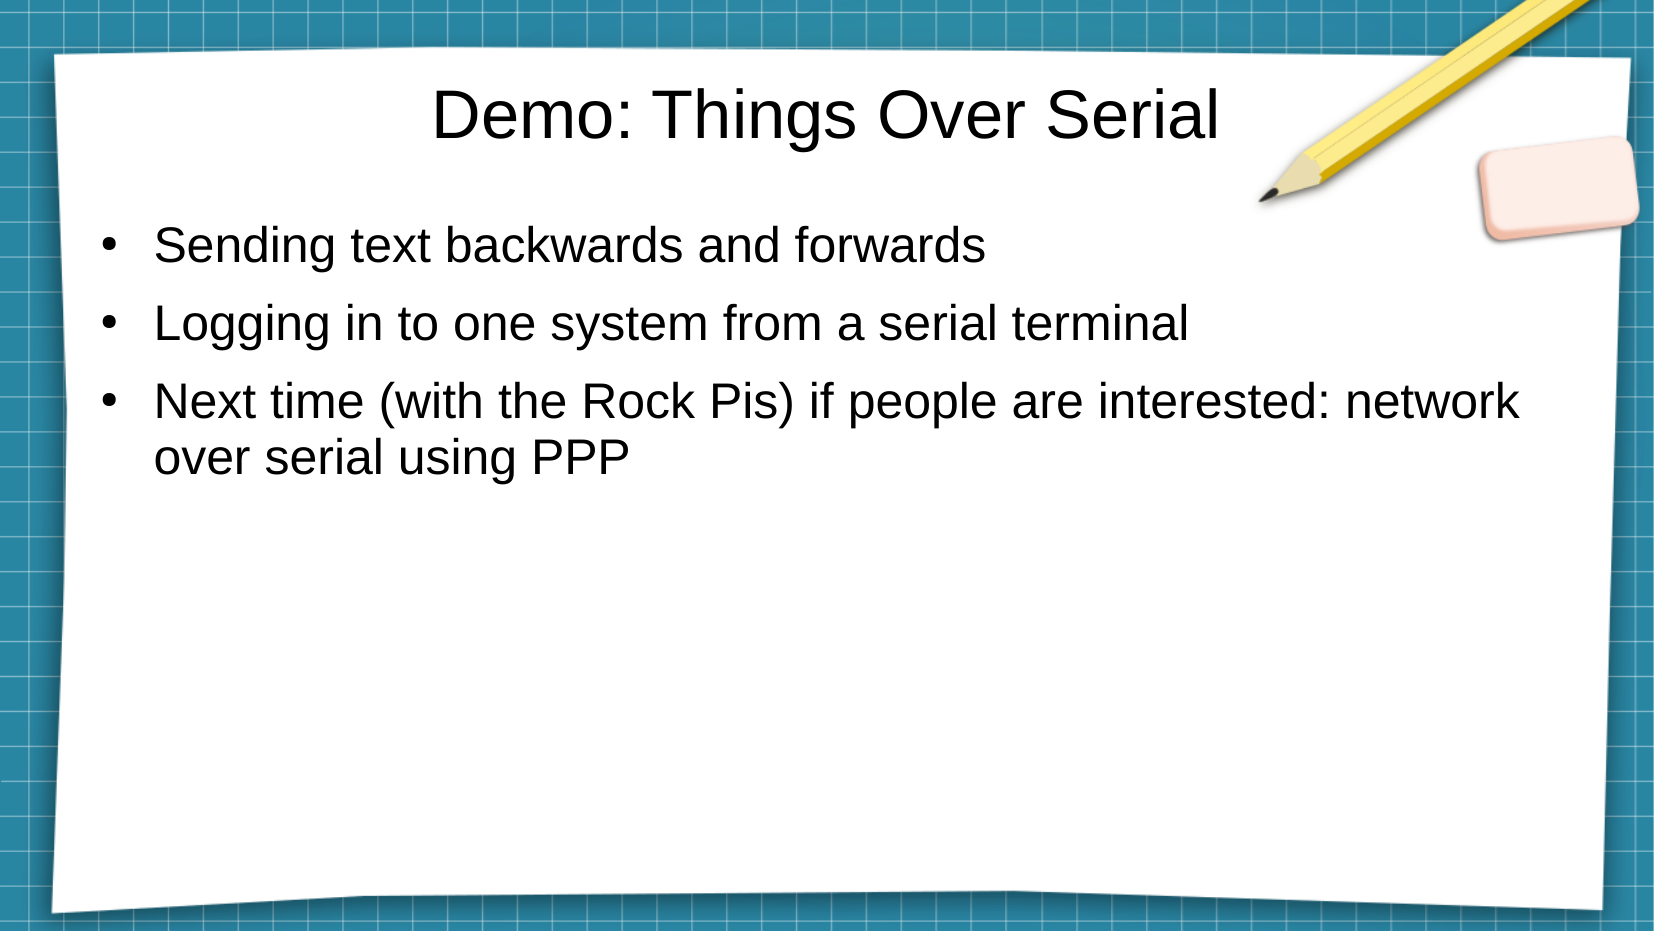

# Demo: Things Over Serial
Sending text backwards and forwards
Logging in to one system from a serial terminal
Next time (with the Rock Pis) if people are interested: network over serial using PPP